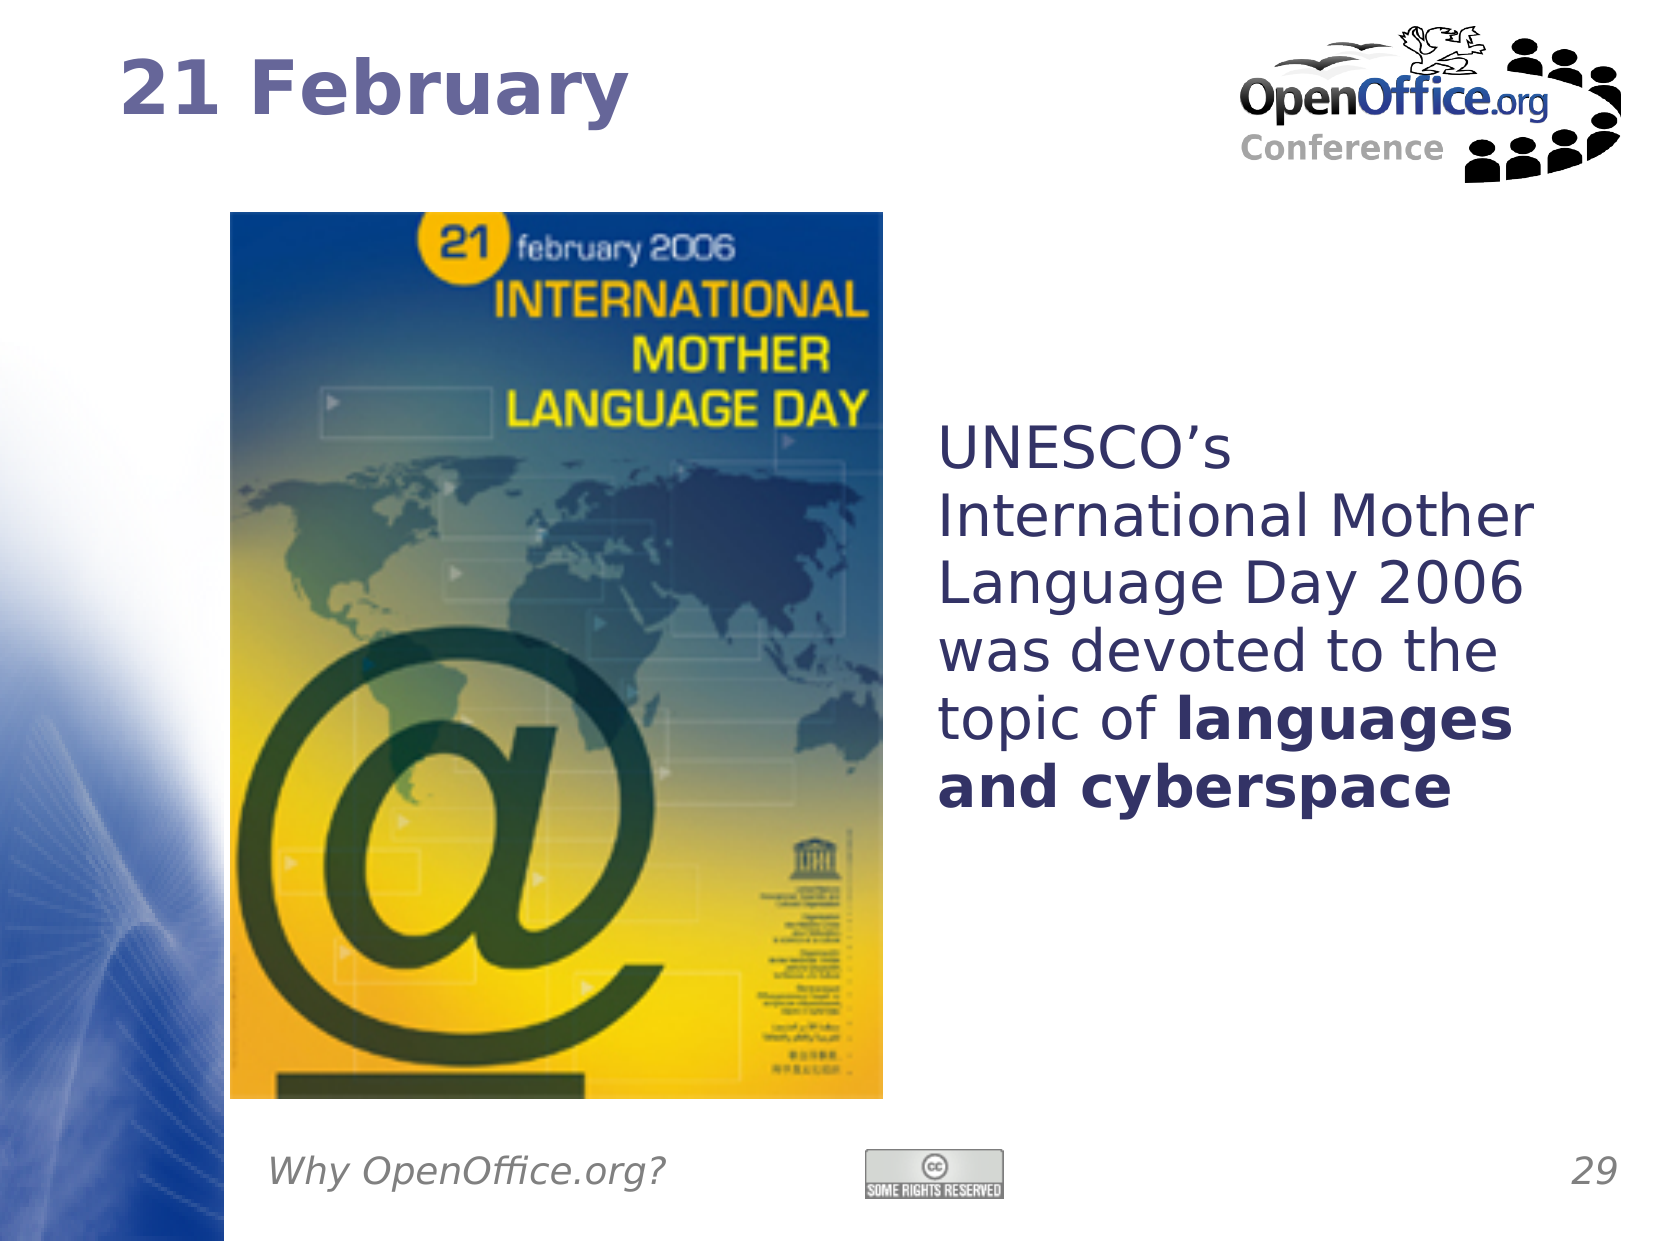

# 21 February
UNESCO’s International Mother Language Day 2006 was devoted to the topic of languages and cyberspace